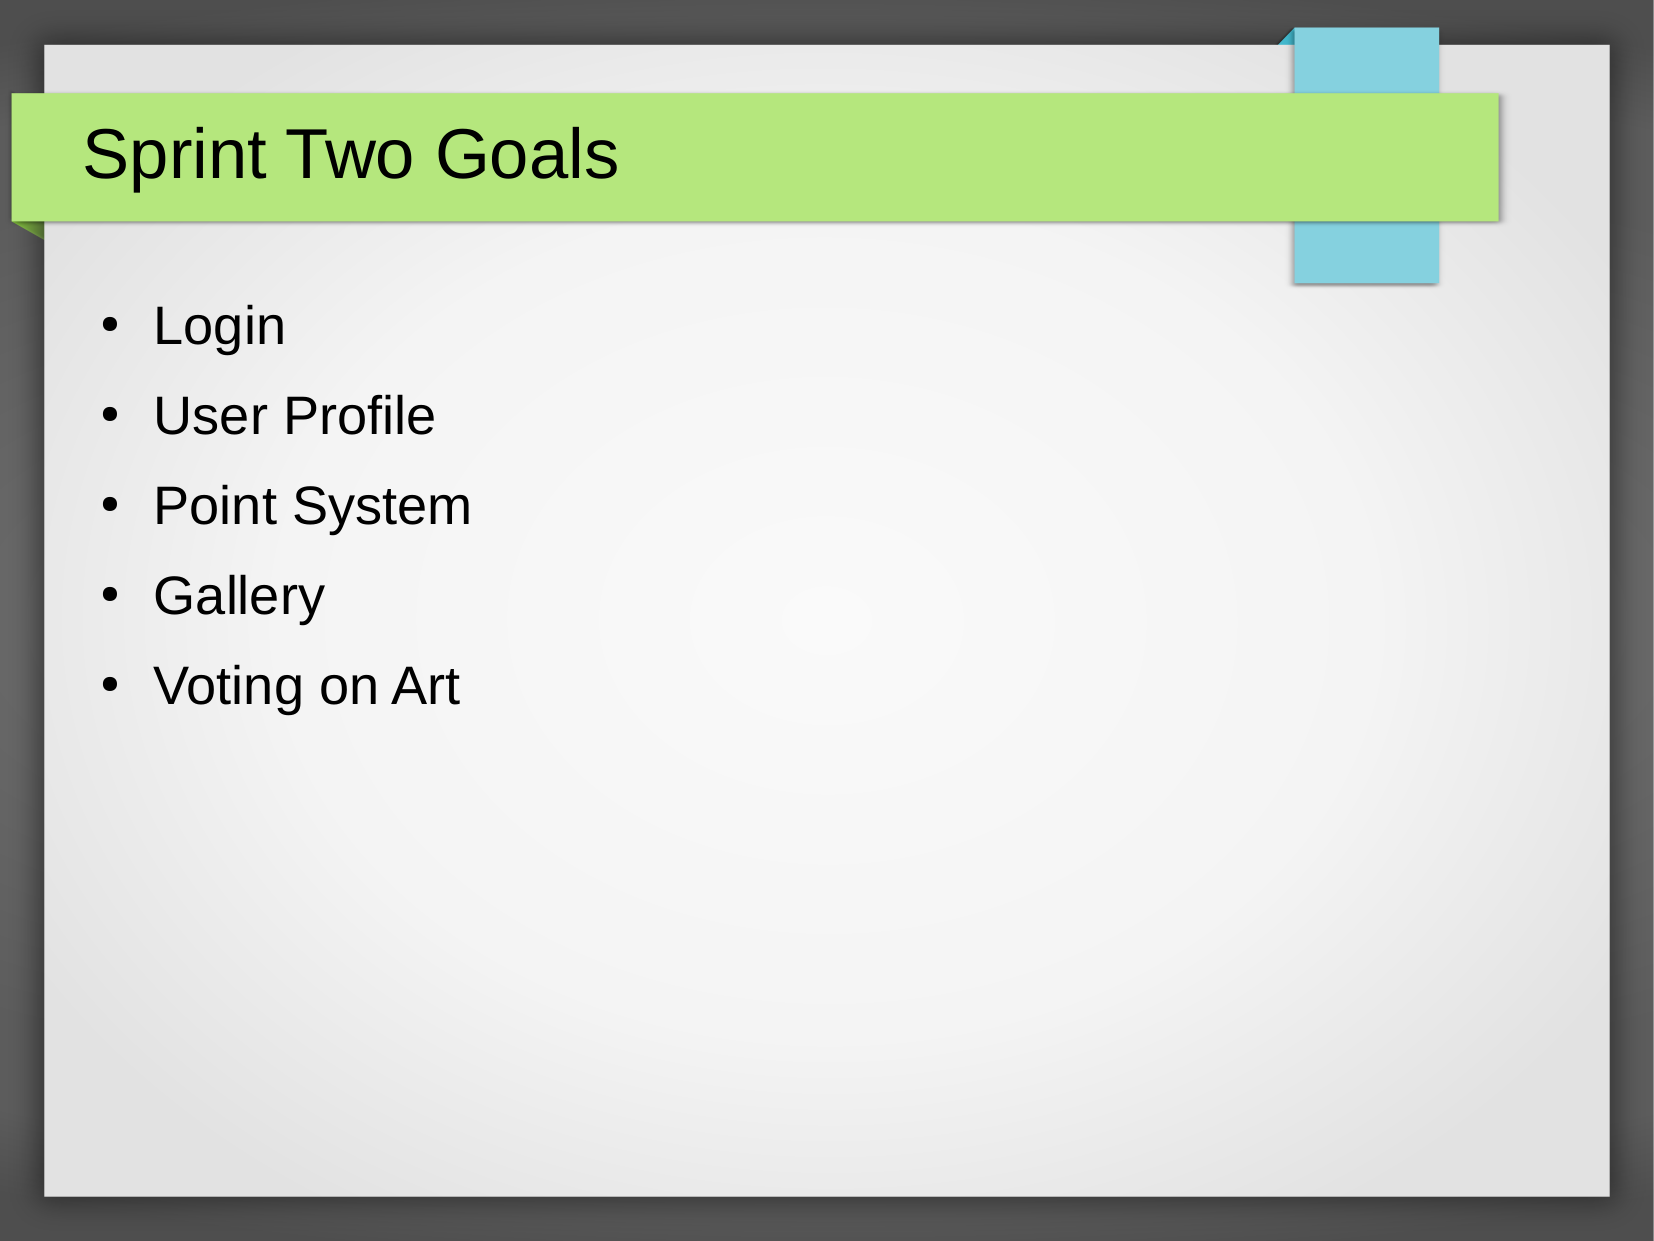

# Sprint Two Goals
Login
User Profile
Point System
Gallery
Voting on Art